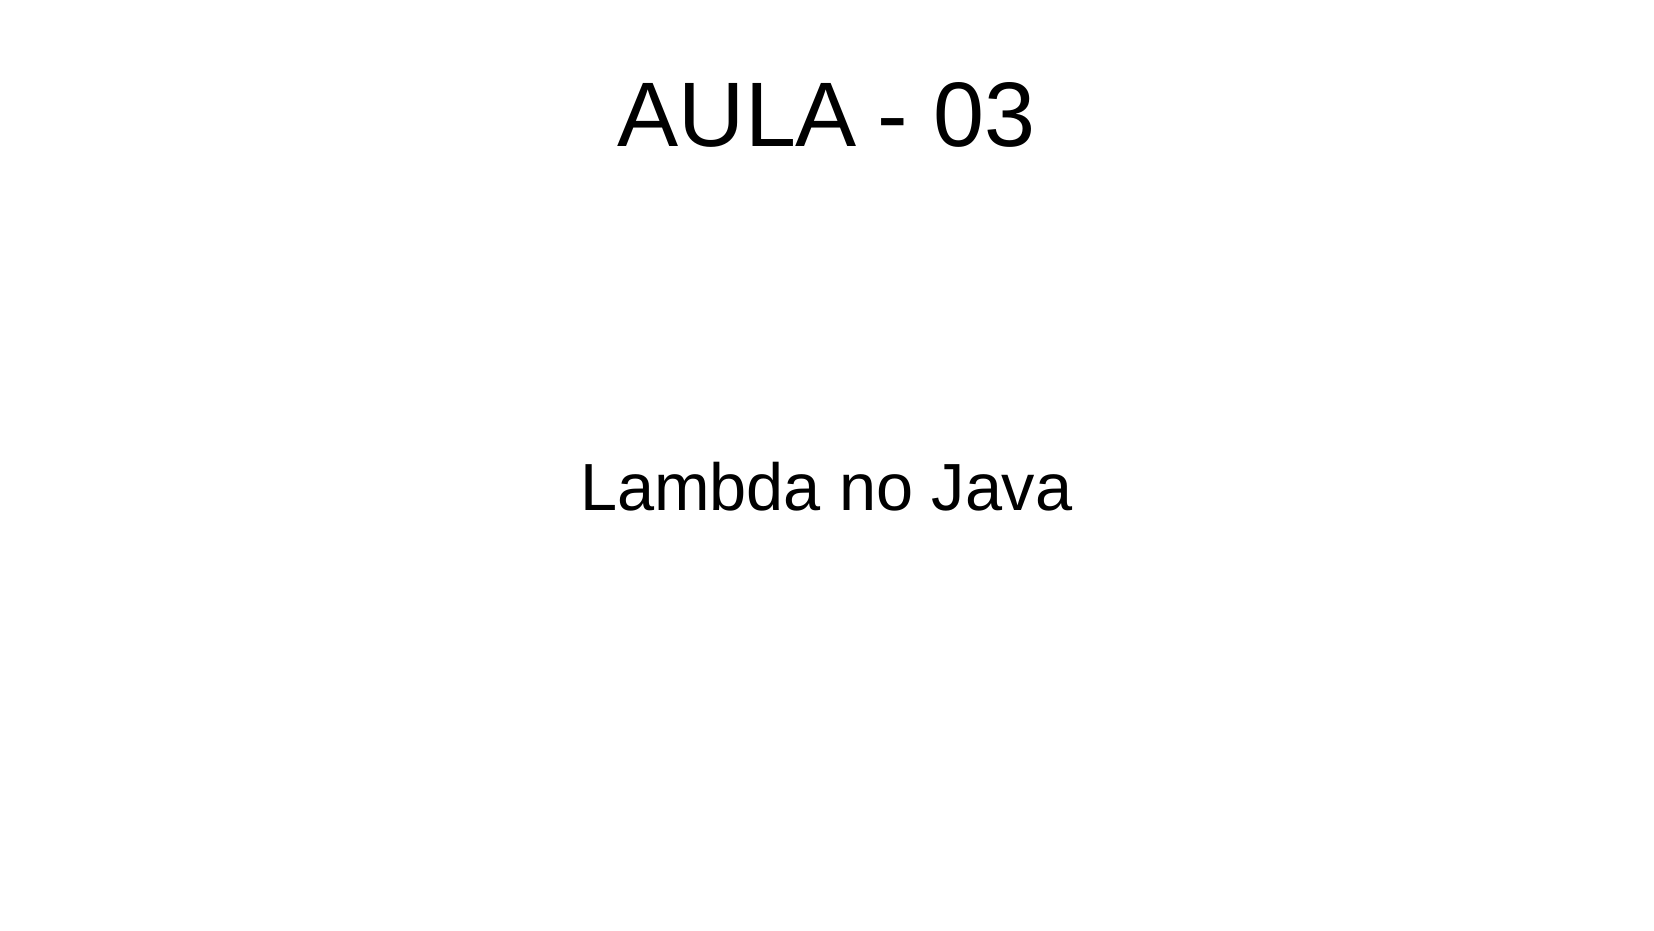

# AULA - 03
Lambda no Java